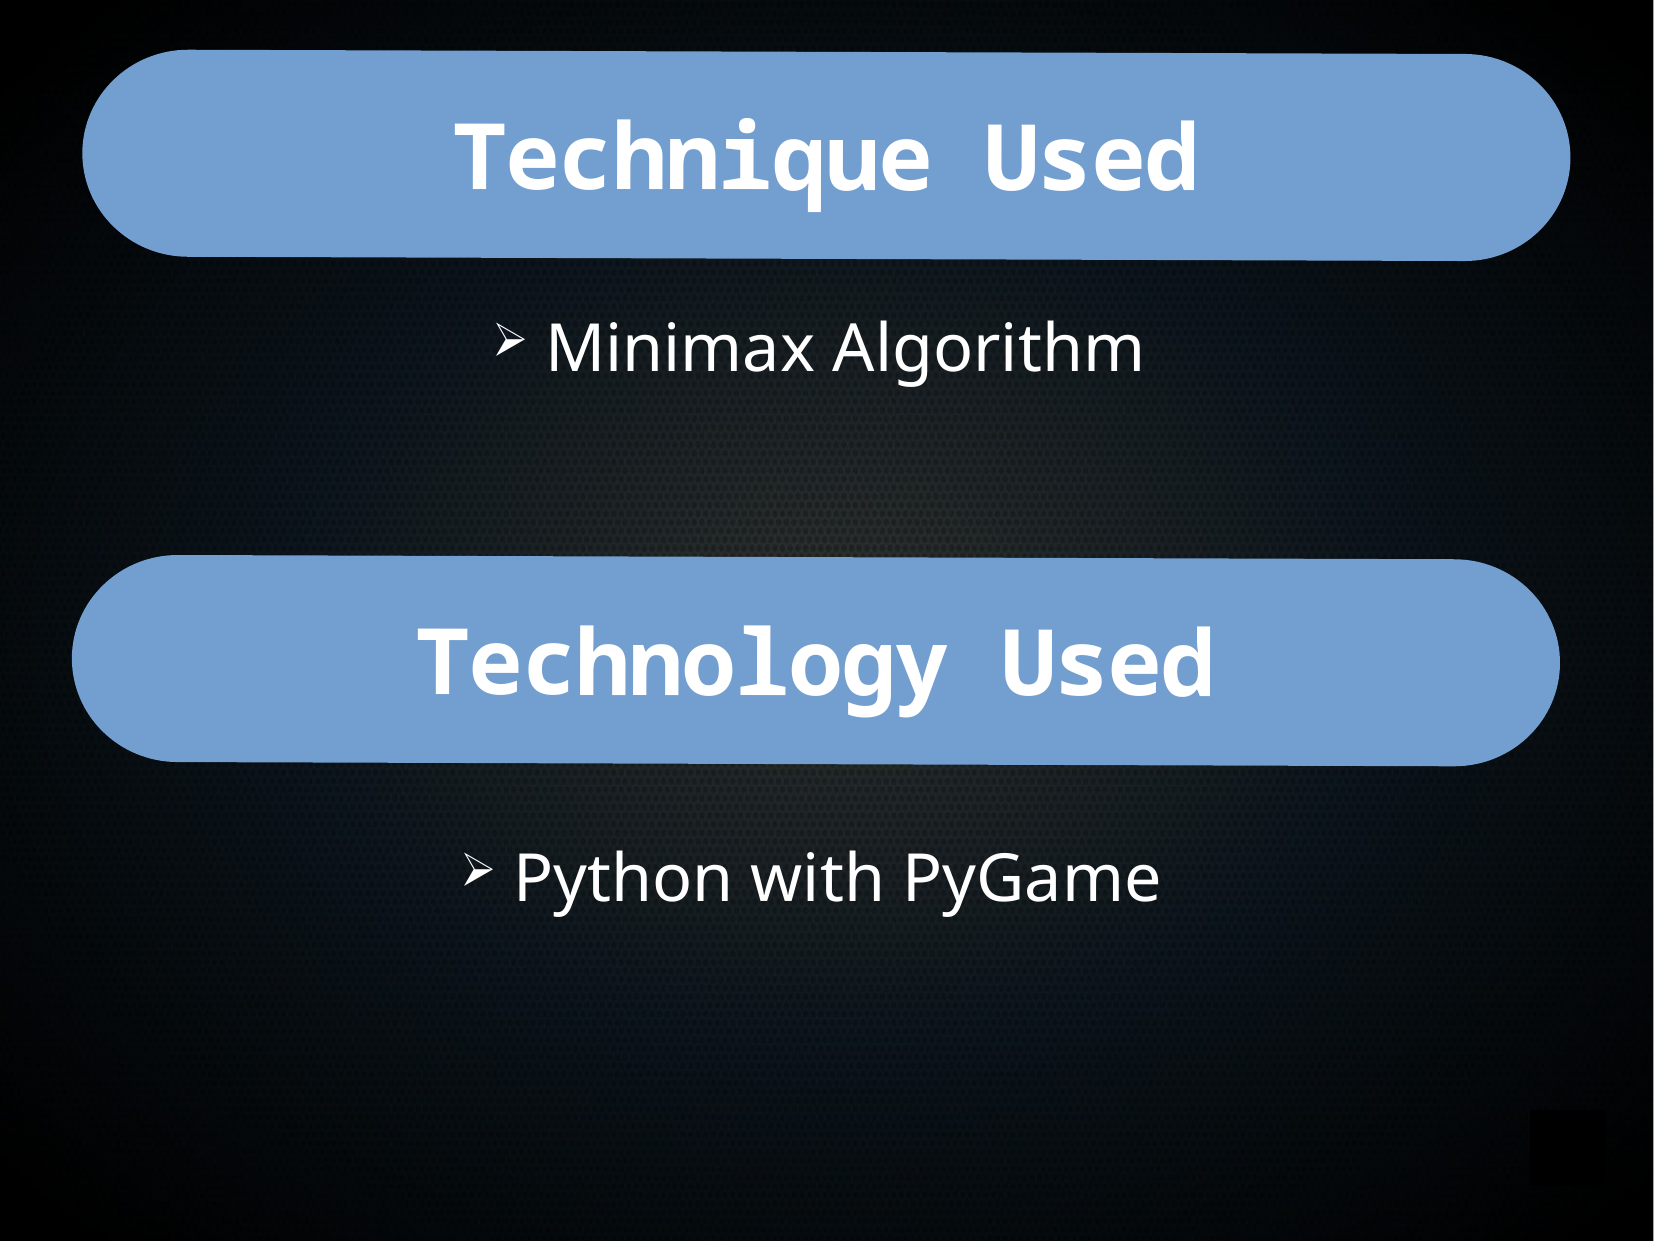

# Technique Used
Minimax Algorithm
Technology Used
Python with PyGame
3